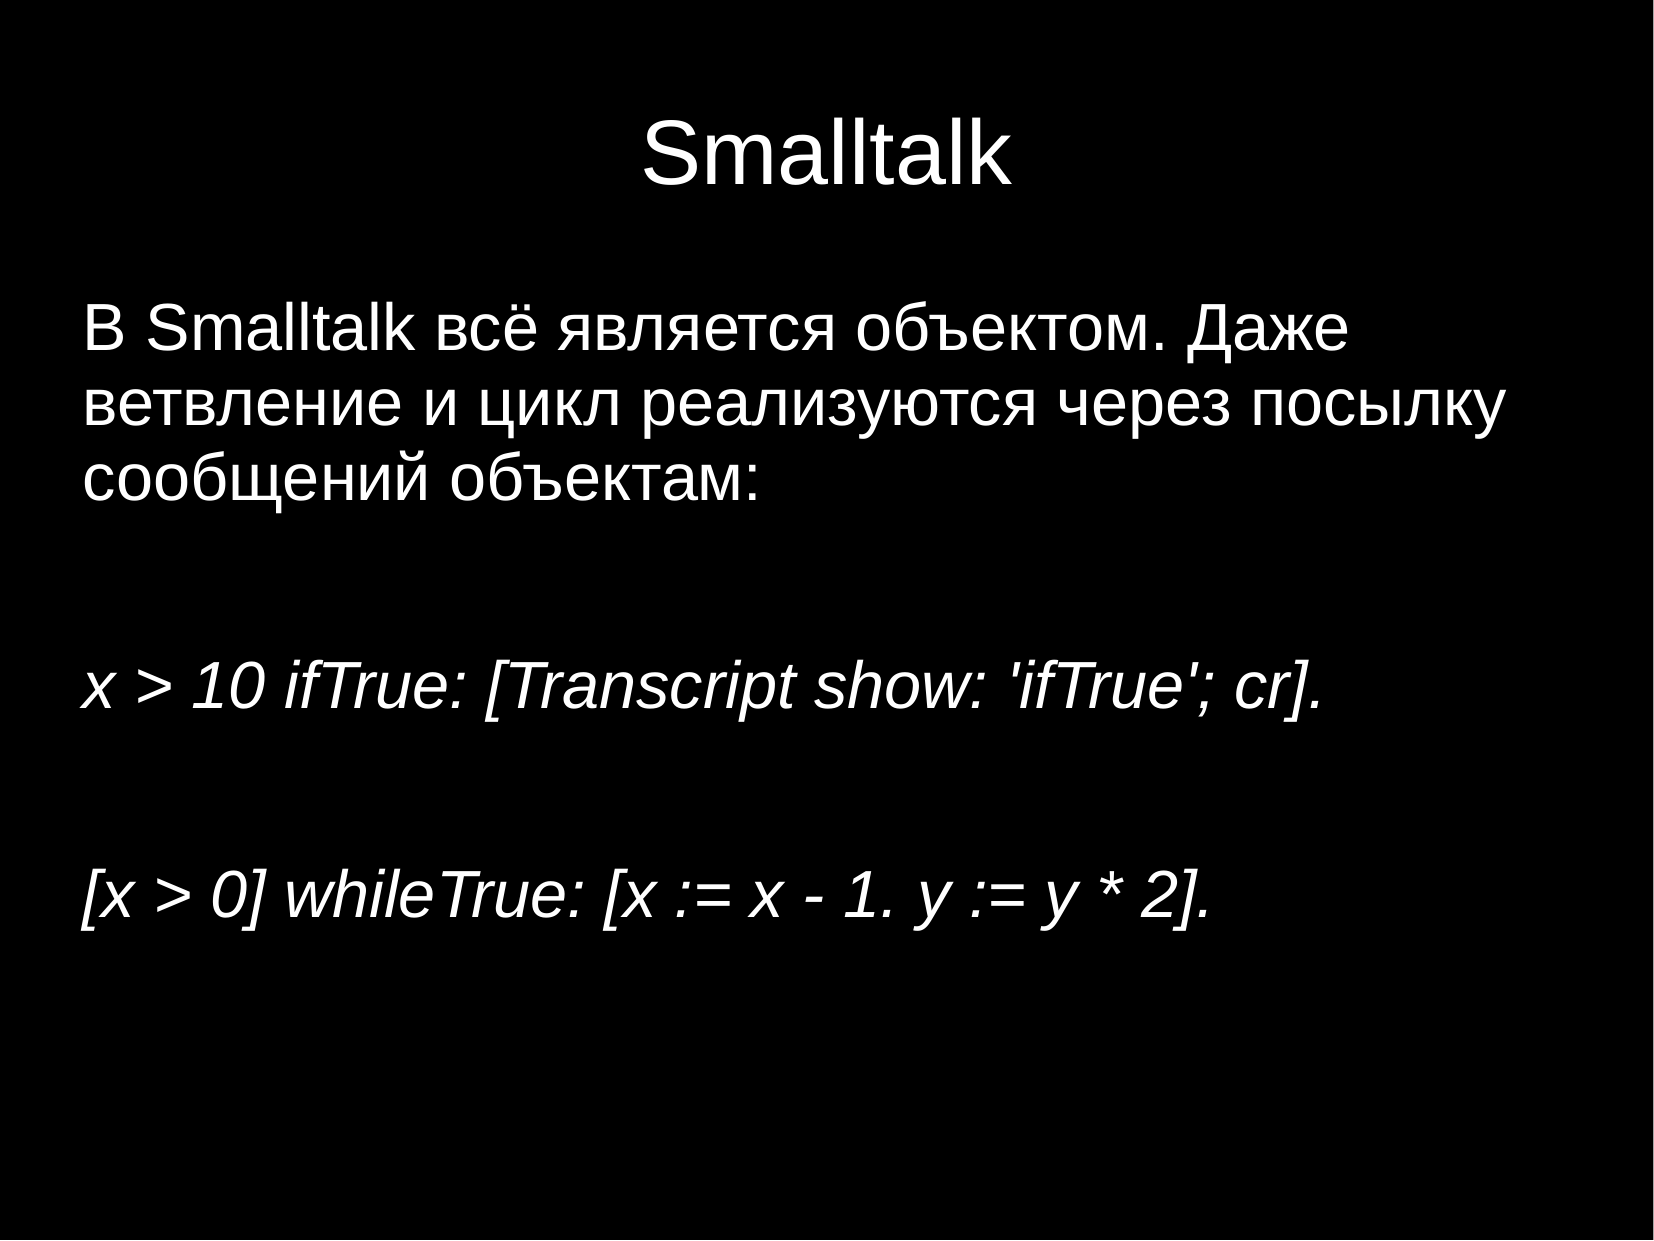

# Smalltalk
В Smalltalk всё является объектом. Даже ветвление и цикл реализуются через посылку сообщений объектам:
x > 10 ifTrue: [Transcript show: 'ifTrue'; cr].
[x > 0] whileTrue: [x := x - 1. y := y * 2].